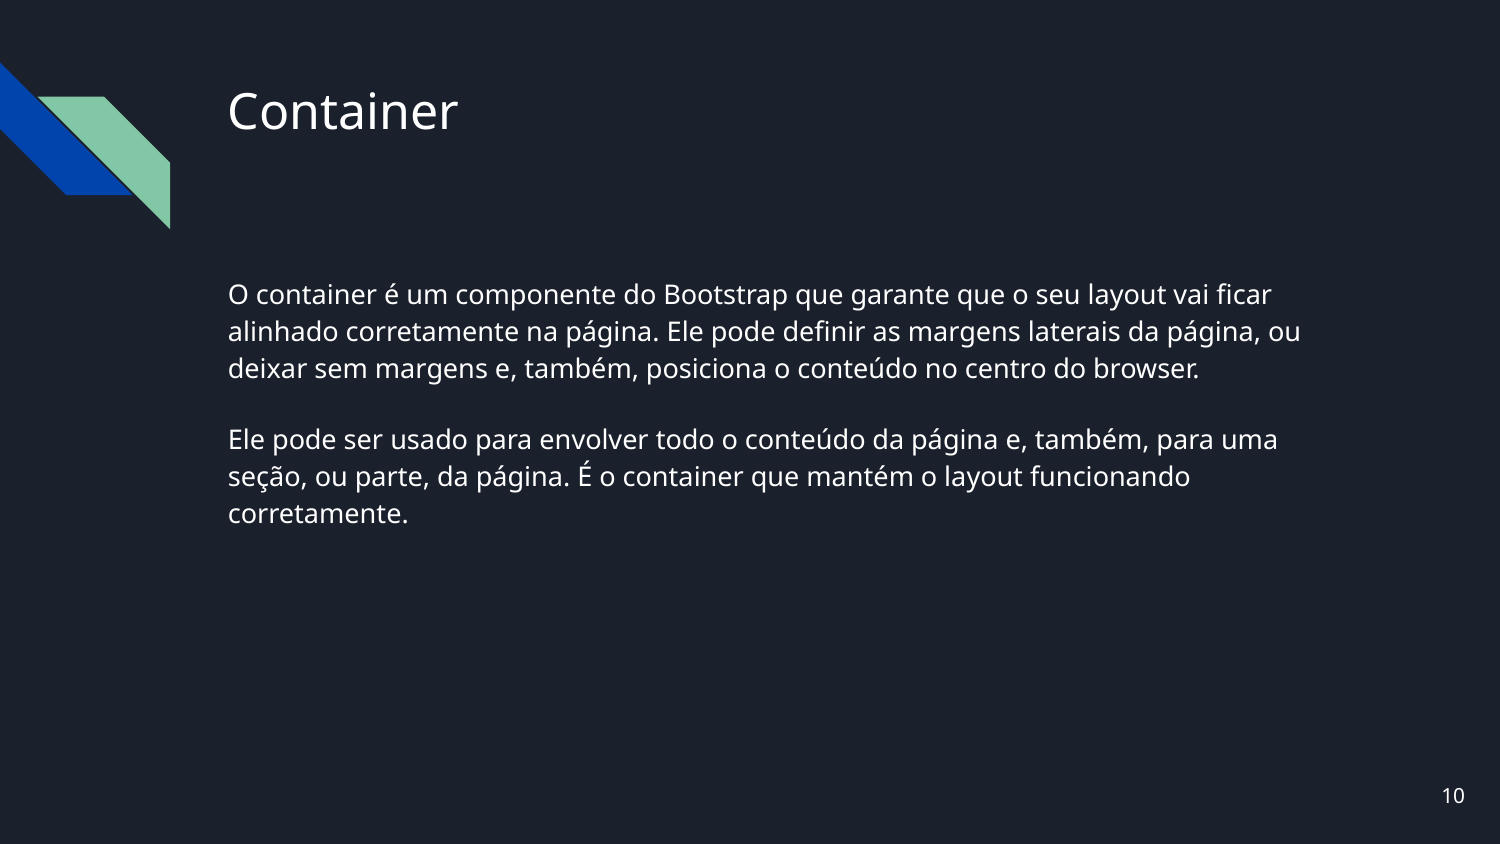

# Container
O container é um componente do Bootstrap que garante que o seu layout vai ficar alinhado corretamente na página. Ele pode definir as margens laterais da página, ou deixar sem margens e, também, posiciona o conteúdo no centro do browser.
Ele pode ser usado para envolver todo o conteúdo da página e, também, para uma seção, ou parte, da página. É o container que mantém o layout funcionando corretamente.